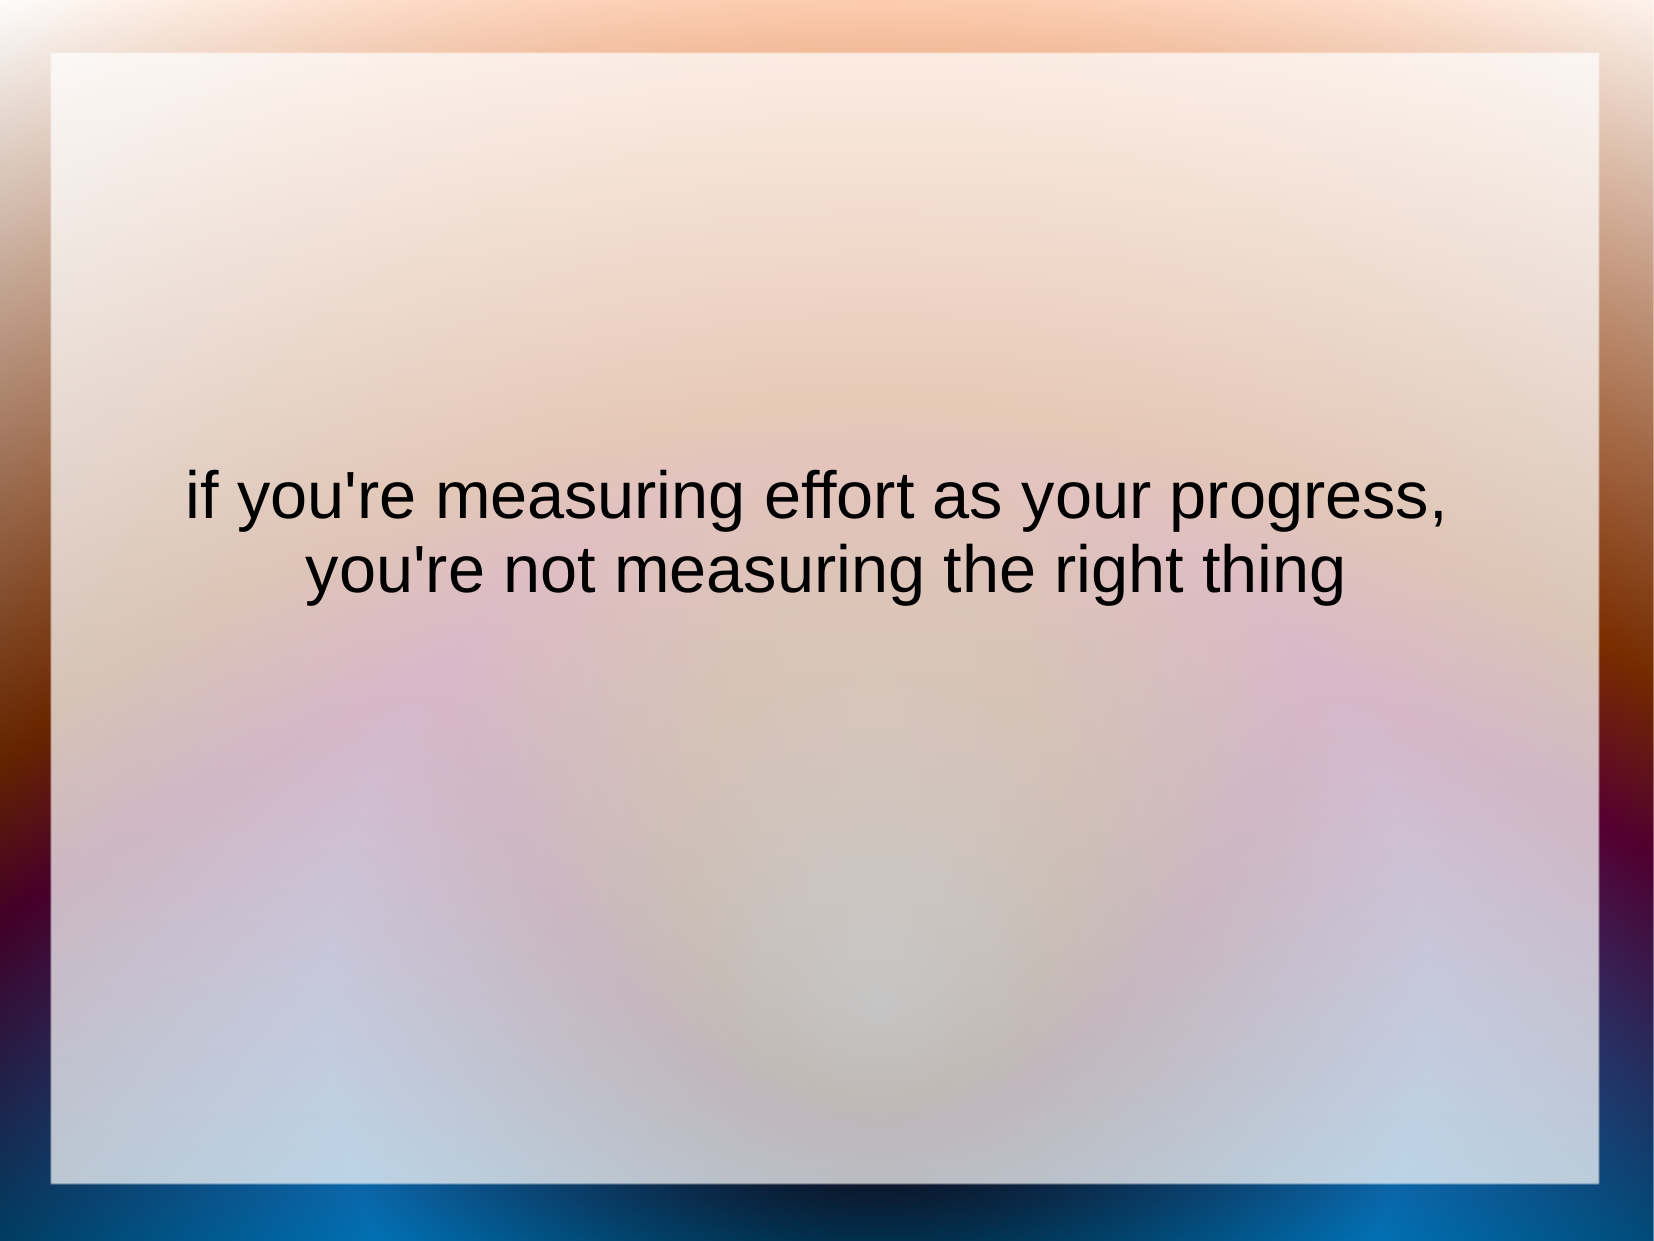

# if you're measuring effort as your progress,
you're not measuring the right thing